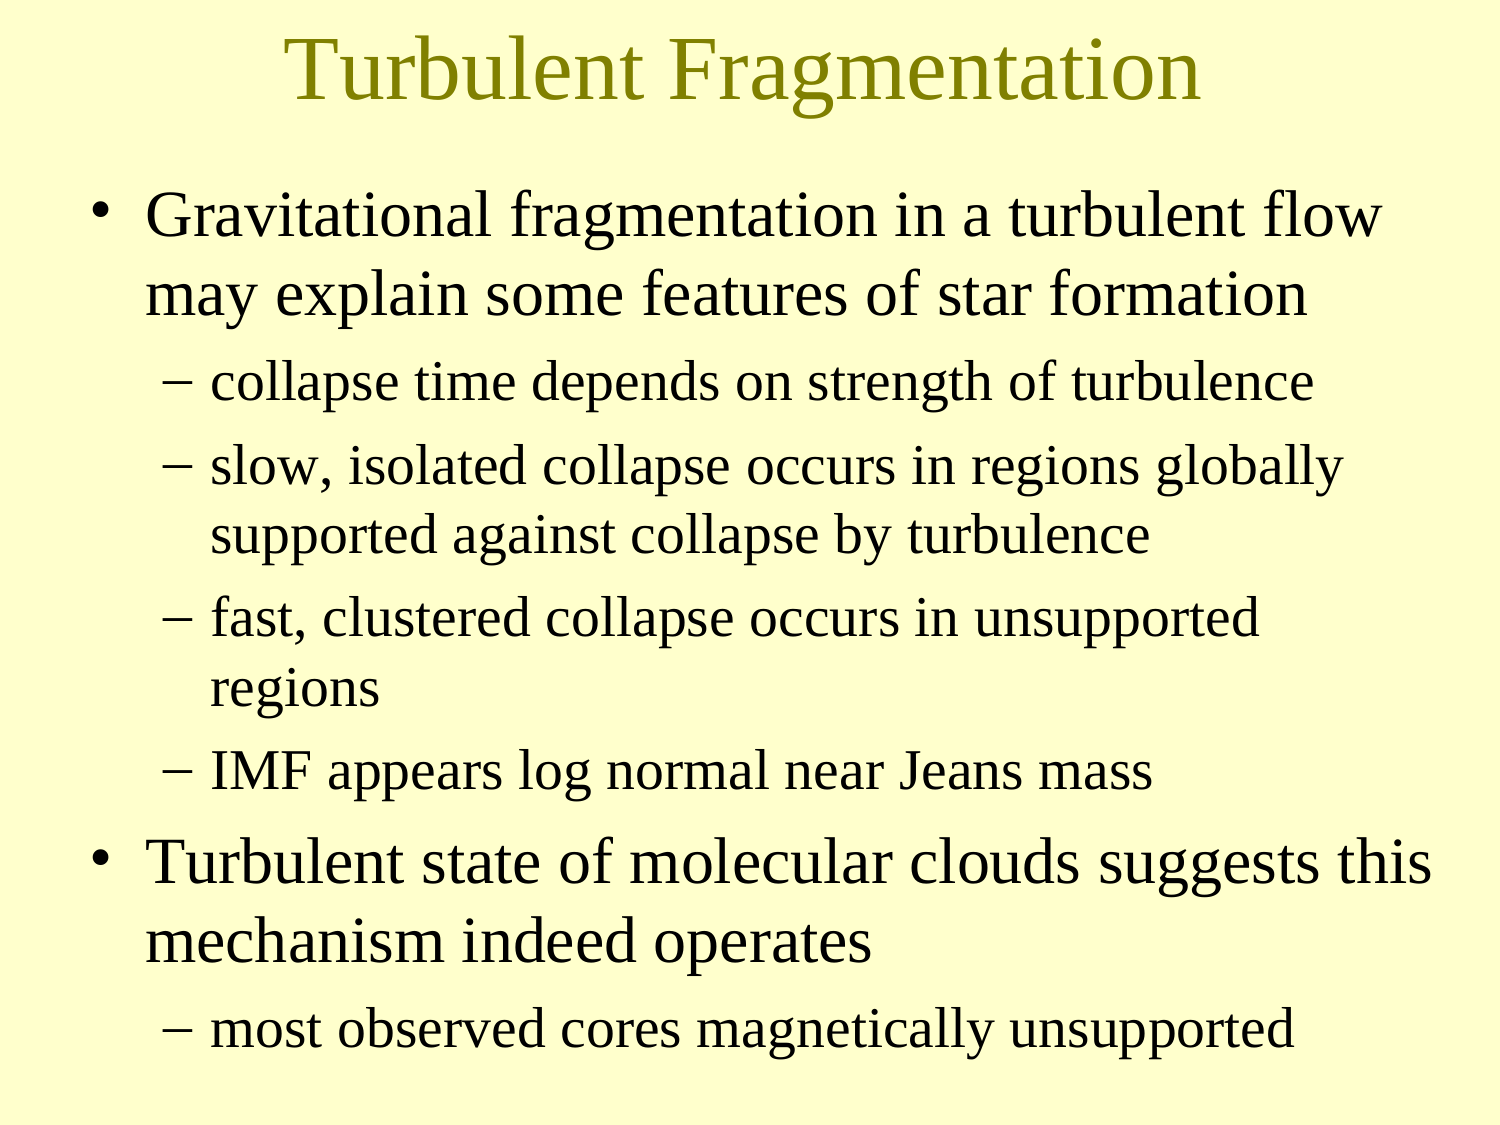

# Turbulent Fragmentation
Gravitational fragmentation in a turbulent flow may explain some features of star formation
collapse time depends on strength of turbulence
slow, isolated collapse occurs in regions globally supported against collapse by turbulence
fast, clustered collapse occurs in unsupported regions
IMF appears log normal near Jeans mass
Turbulent state of molecular clouds suggests this mechanism indeed operates
most observed cores magnetically unsupported